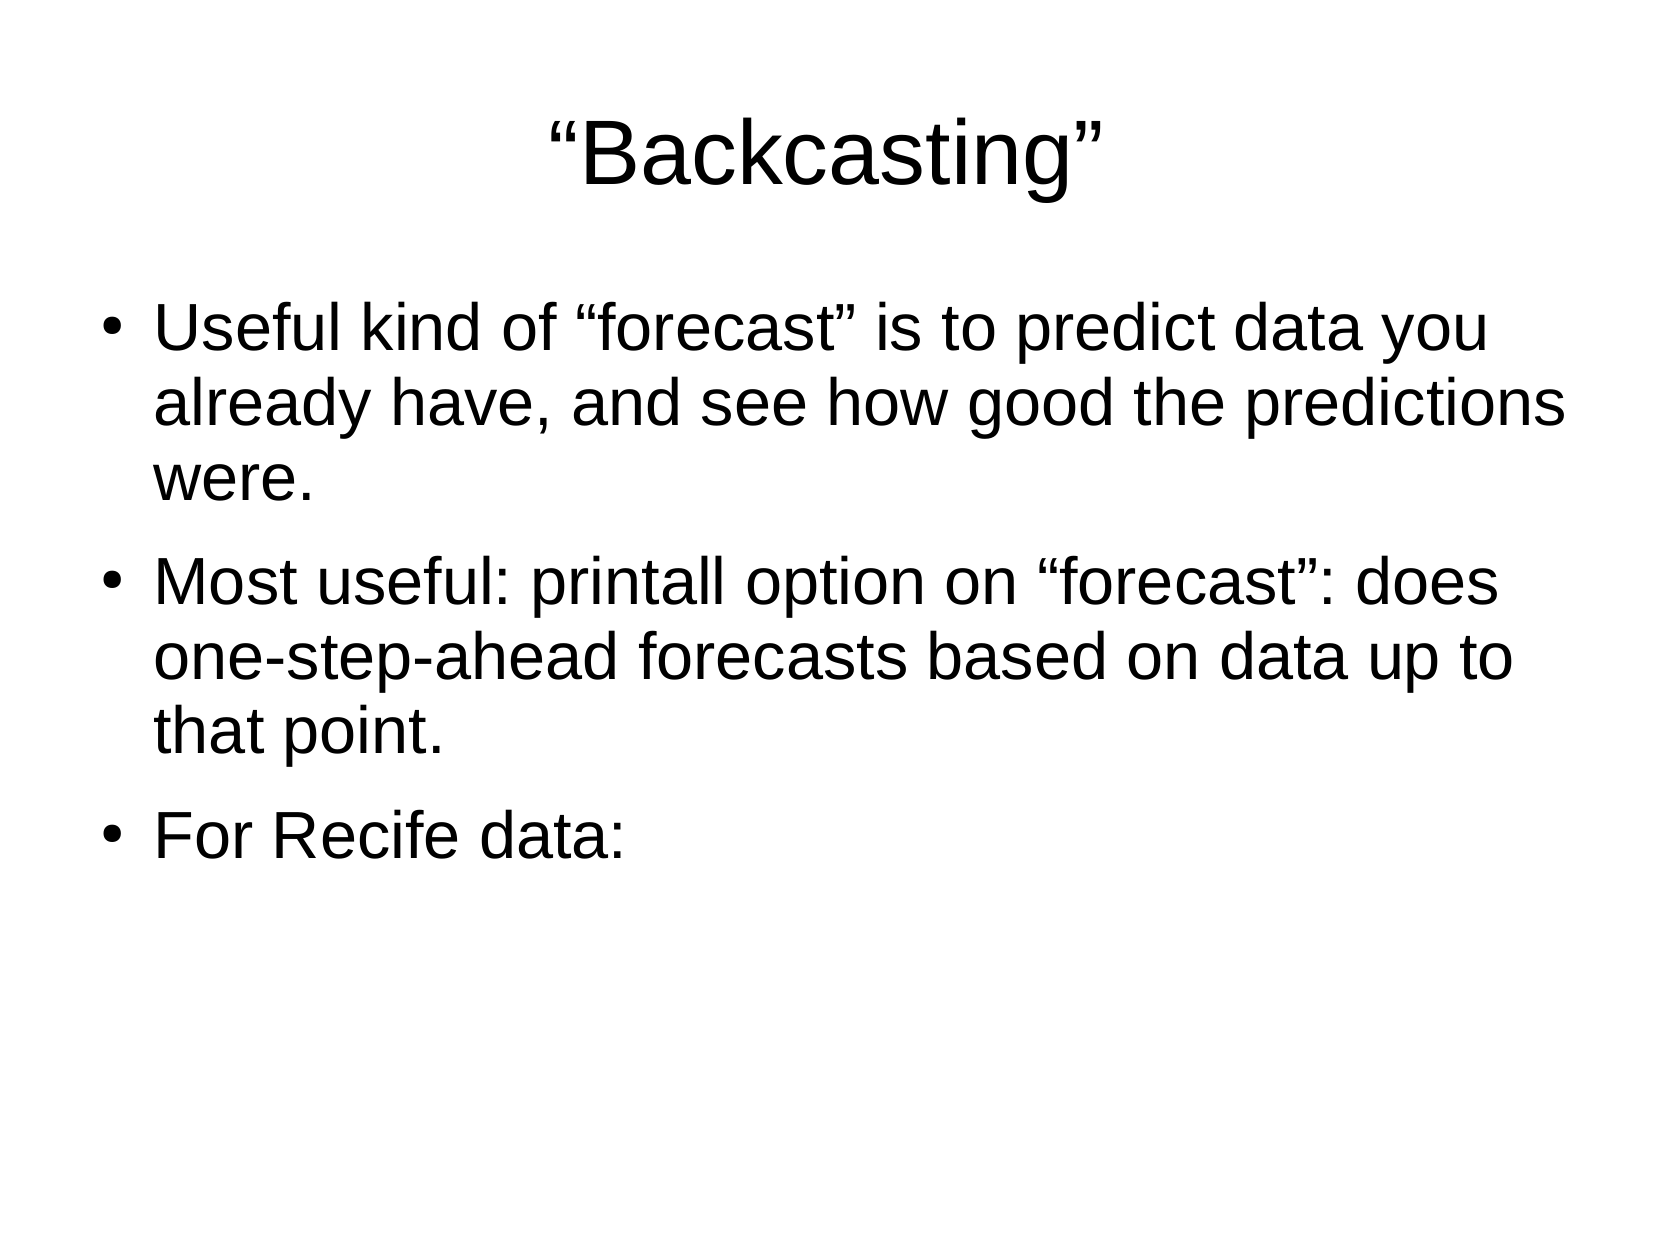

# “Backcasting”
Useful kind of “forecast” is to predict data you already have, and see how good the predictions were.
Most useful: printall option on “forecast”: does one-step-ahead forecasts based on data up to that point.
For Recife data: